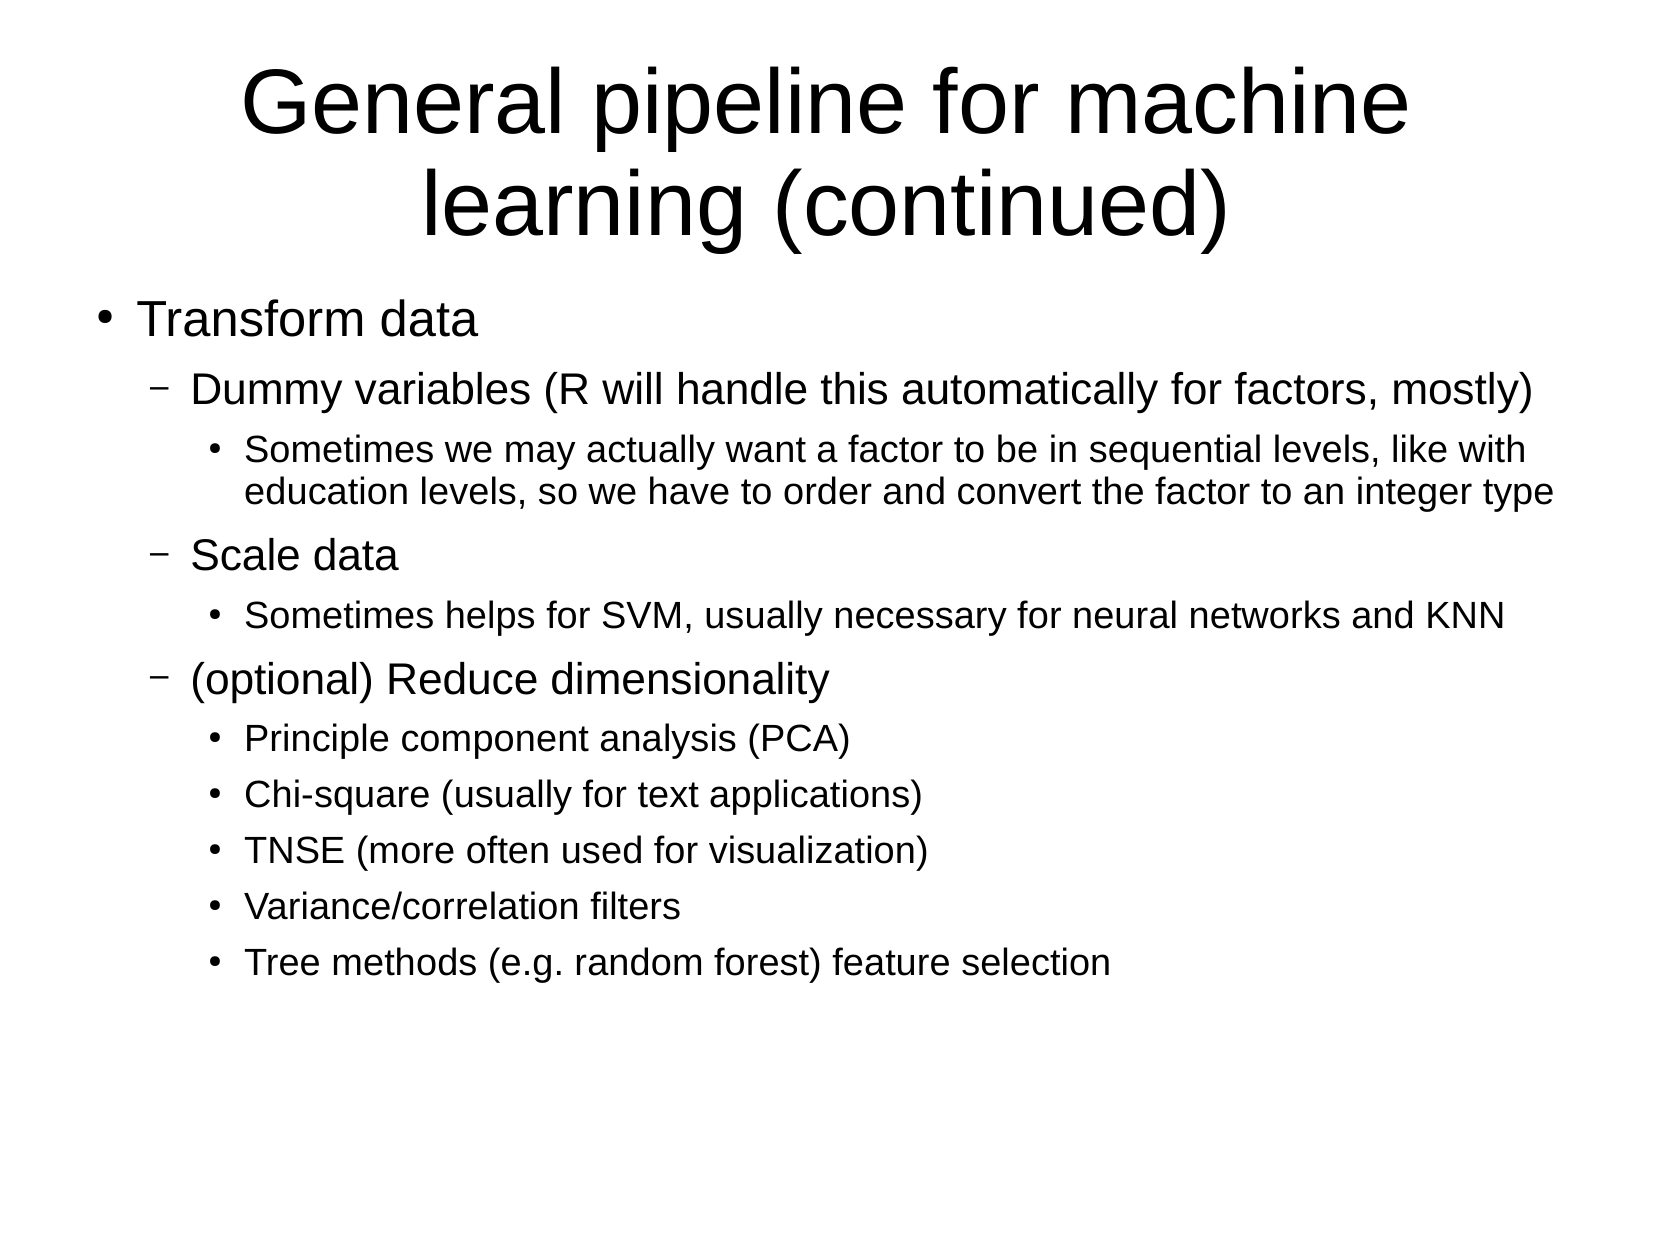

# General pipeline for machine learning (continued)
Transform data
Dummy variables (R will handle this automatically for factors, mostly)
Sometimes we may actually want a factor to be in sequential levels, like with education levels, so we have to order and convert the factor to an integer type
Scale data
Sometimes helps for SVM, usually necessary for neural networks and KNN
(optional) Reduce dimensionality
Principle component analysis (PCA)
Chi-square (usually for text applications)
TNSE (more often used for visualization)
Variance/correlation filters
Tree methods (e.g. random forest) feature selection